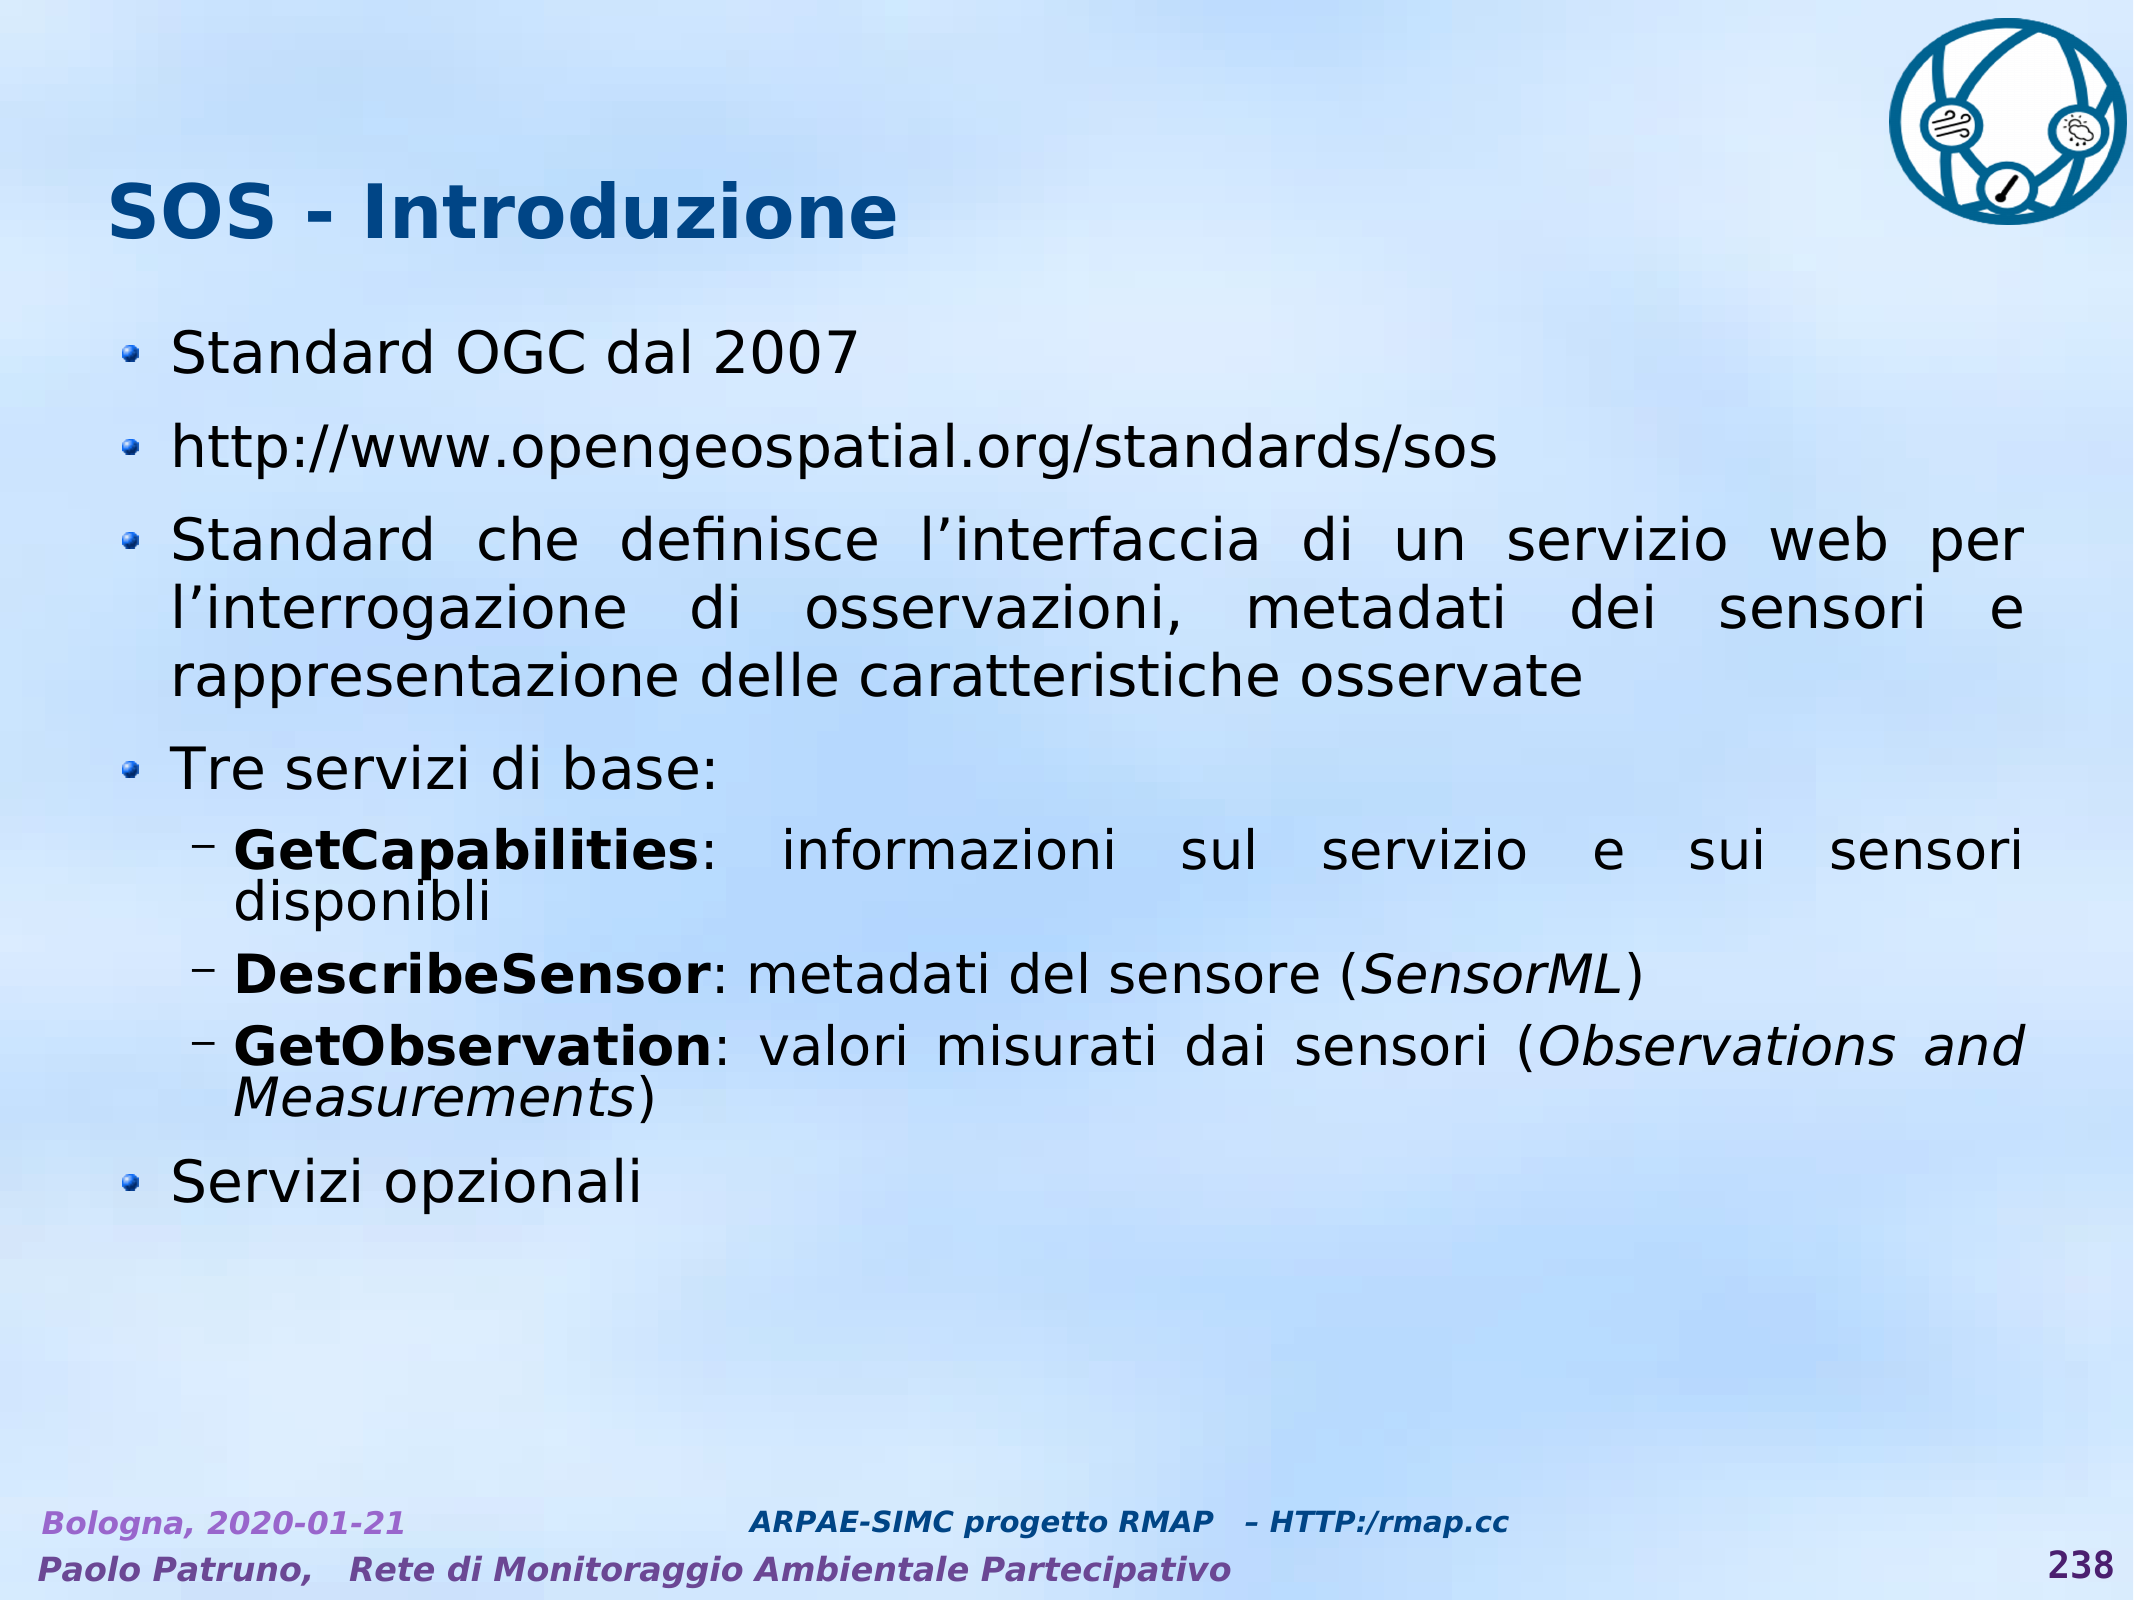

# SOS - Introduzione
Standard OGC dal 2007
http://www.opengeospatial.org/standards/sos
Standard che definisce l’interfaccia di un servizio web per l’interrogazione di osservazioni, metadati dei sensori e rappresentazione delle caratteristiche osservate
Tre servizi di base:
GetCapabilities: informazioni sul servizio e sui sensori disponibli
DescribeSensor: metadati del sensore (SensorML)
GetObservation: valori misurati dai sensori (Observations and Measurements)
Servizi opzionali